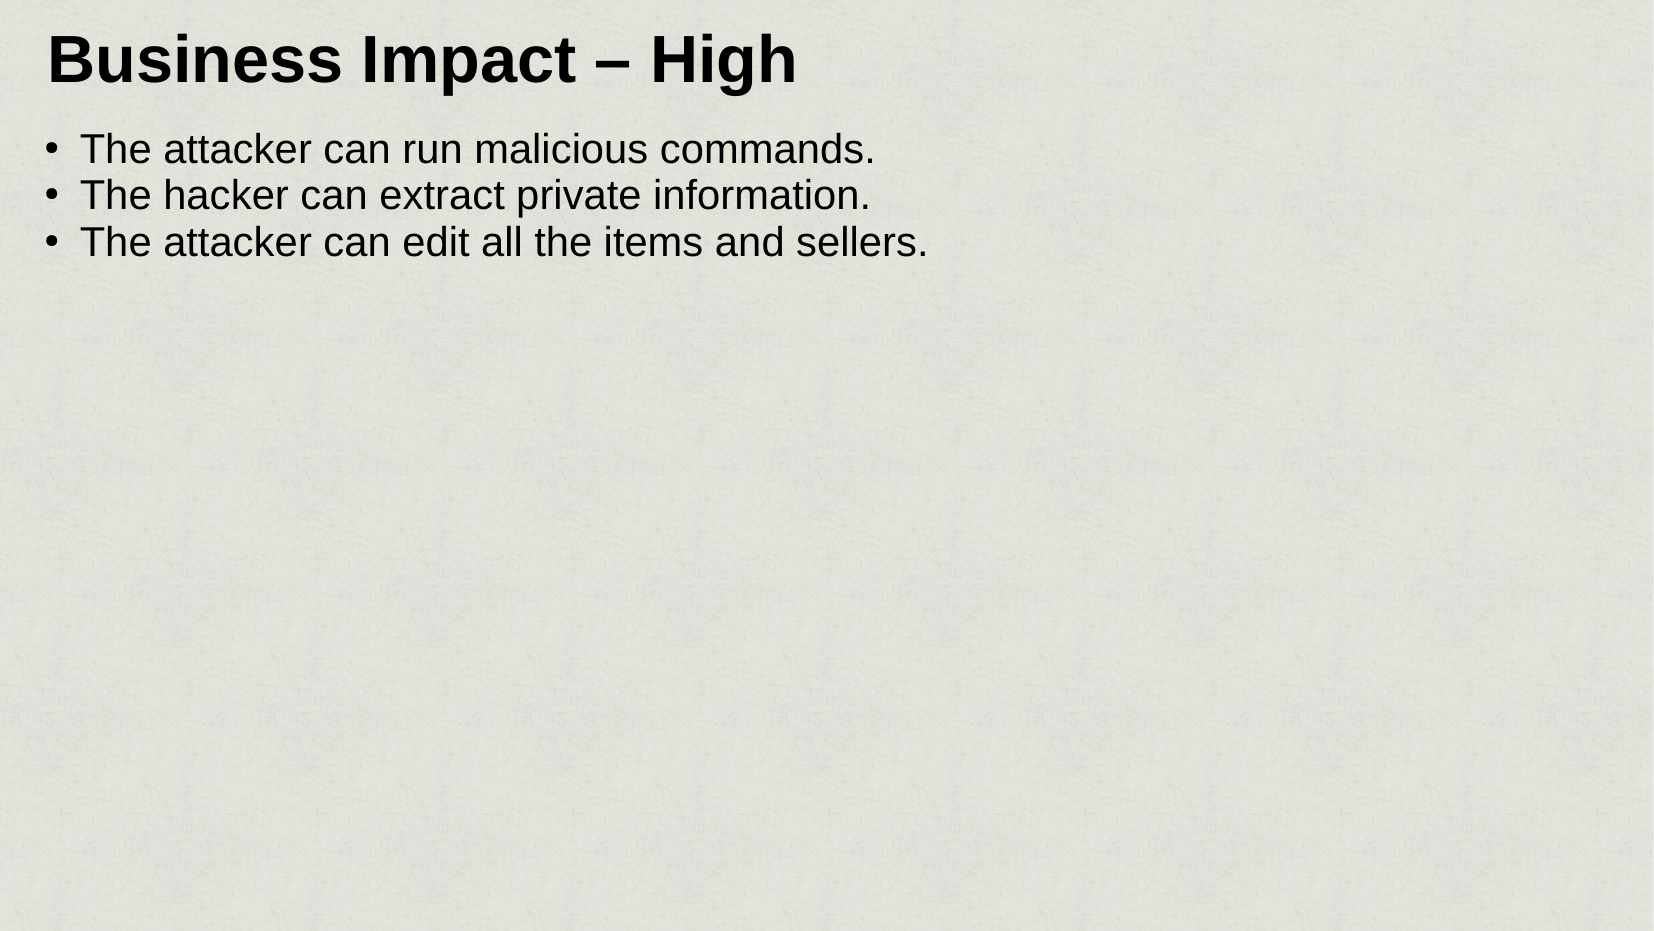

# Business Impact – High
The attacker can run malicious commands.
The hacker can extract private information.
The attacker can edit all the items and sellers.